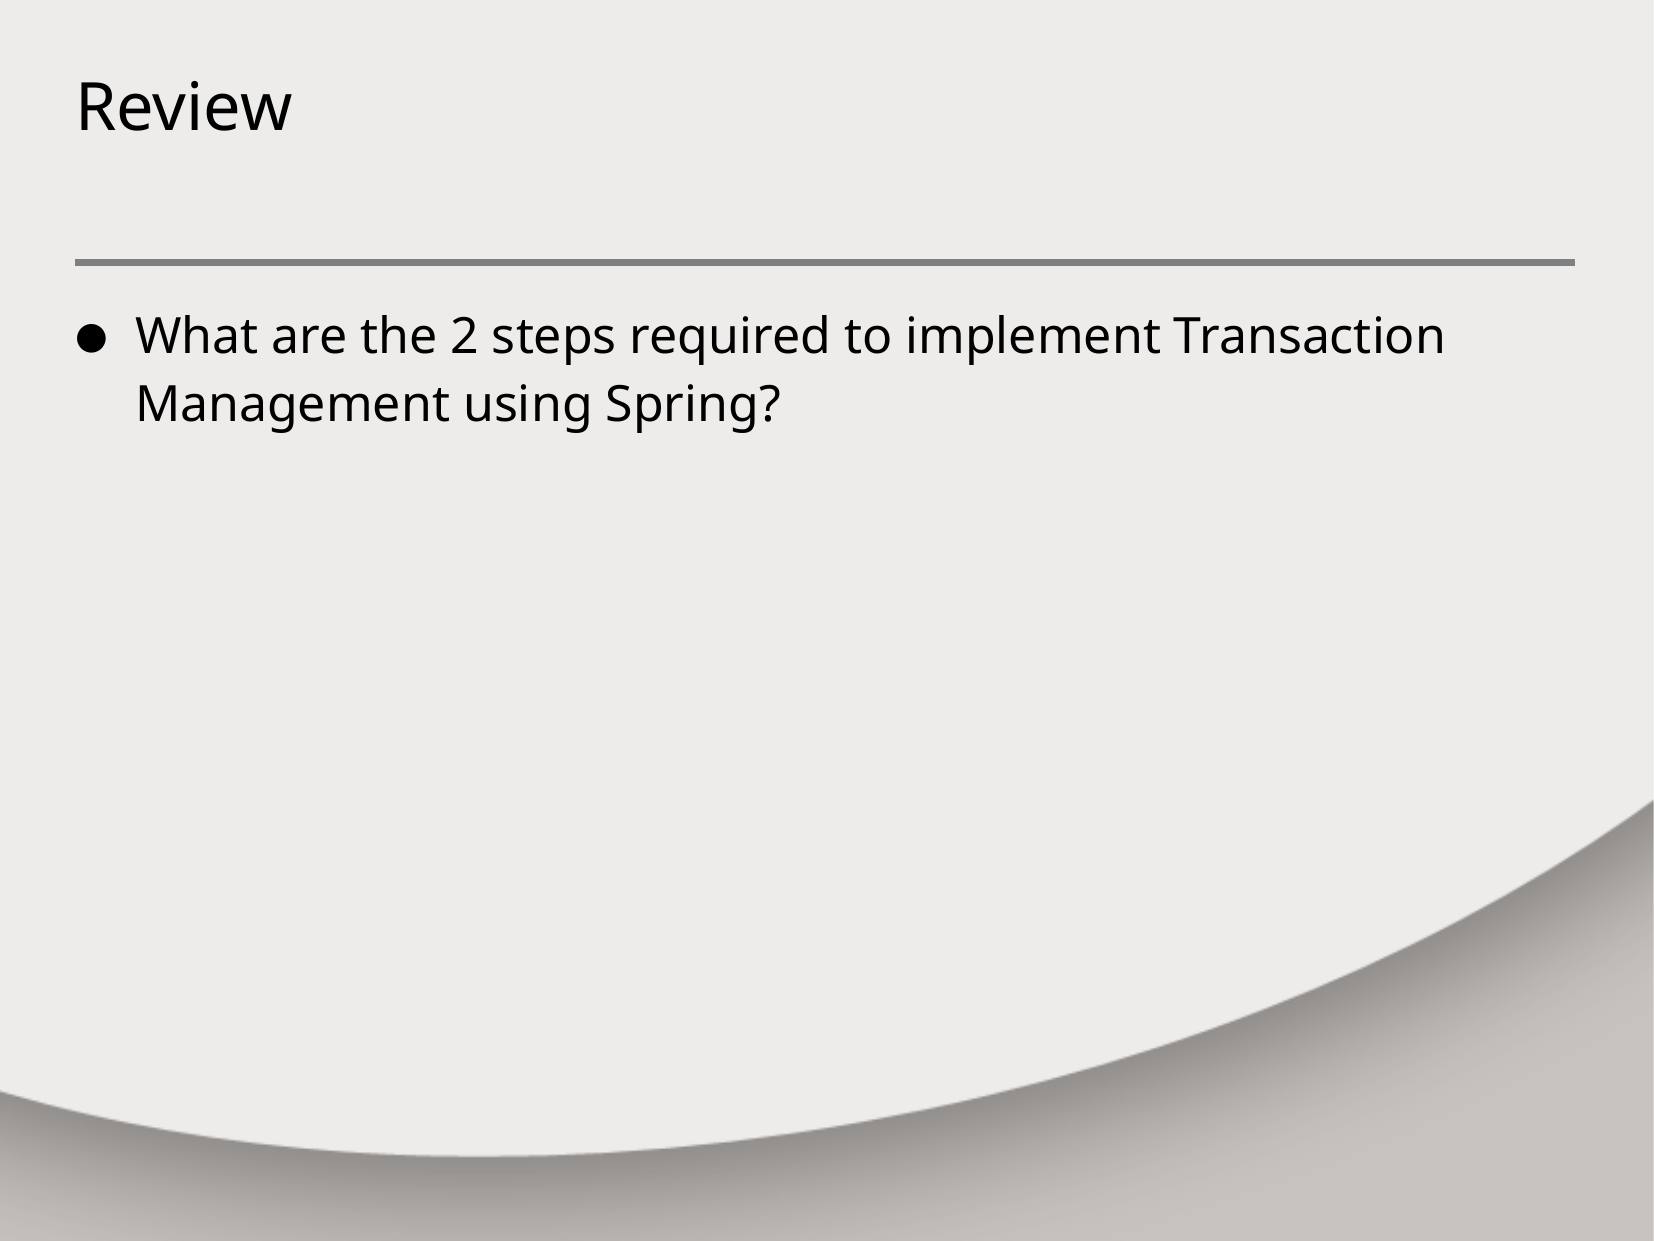

# Review
What are the 2 steps required to implement Transaction Management using Spring?